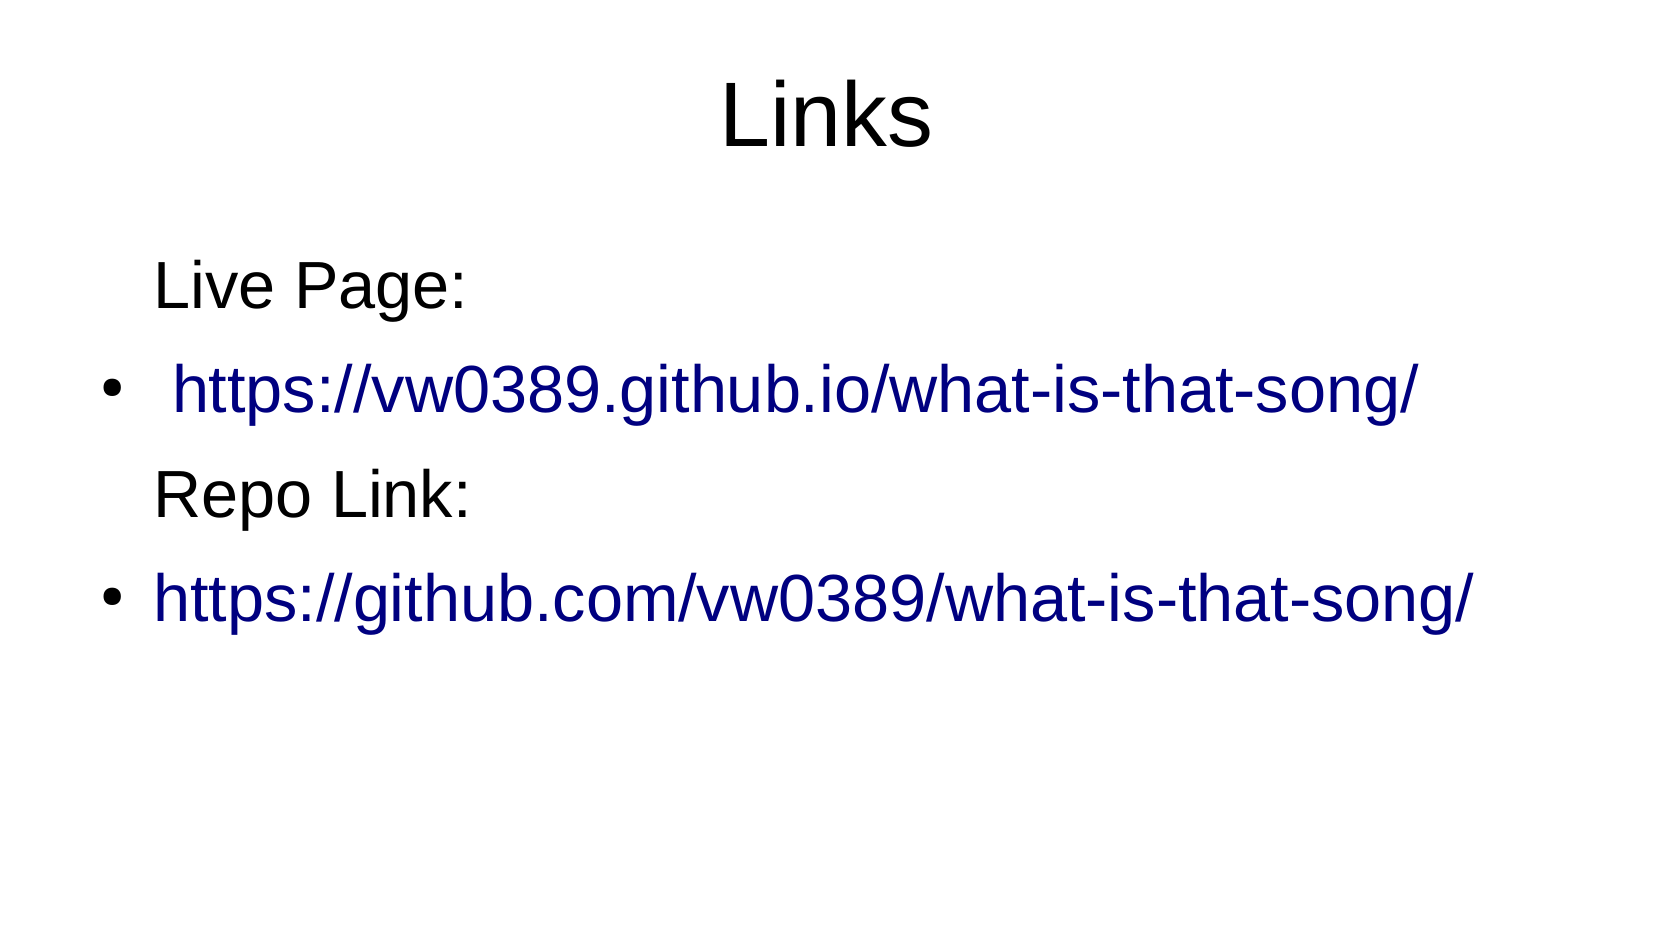

# Links
Live Page:
 https://vw0389.github.io/what-is-that-song/
Repo Link:
https://github.com/vw0389/what-is-that-song/